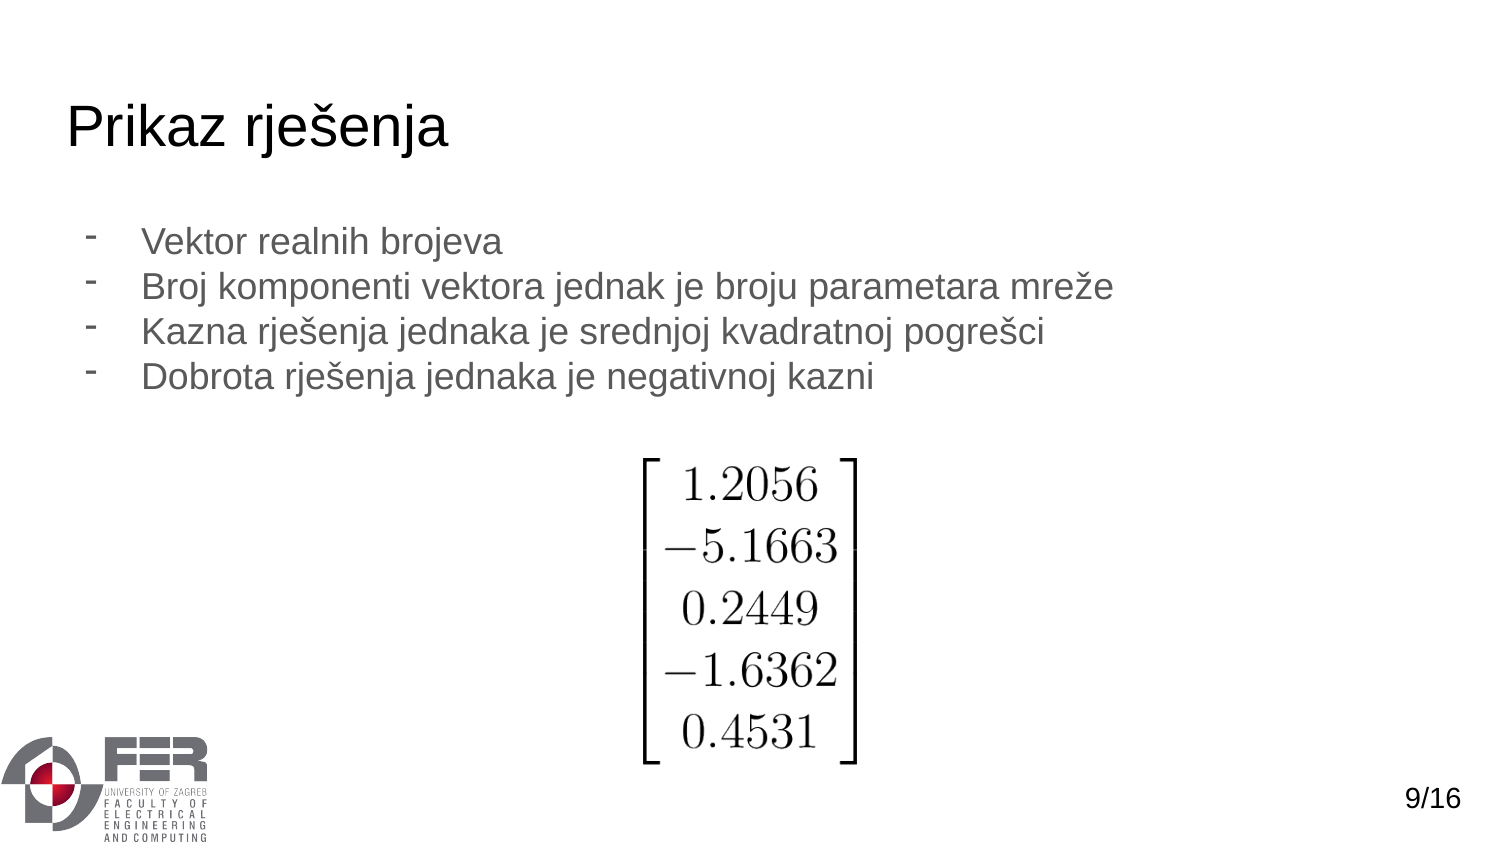

# Prikaz rješenja
Vektor realnih brojeva
Broj komponenti vektora jednak je broju parametara mreže
Kazna rješenja jednaka je srednjoj kvadratnoj pogrešci
Dobrota rješenja jednaka je negativnoj kazni